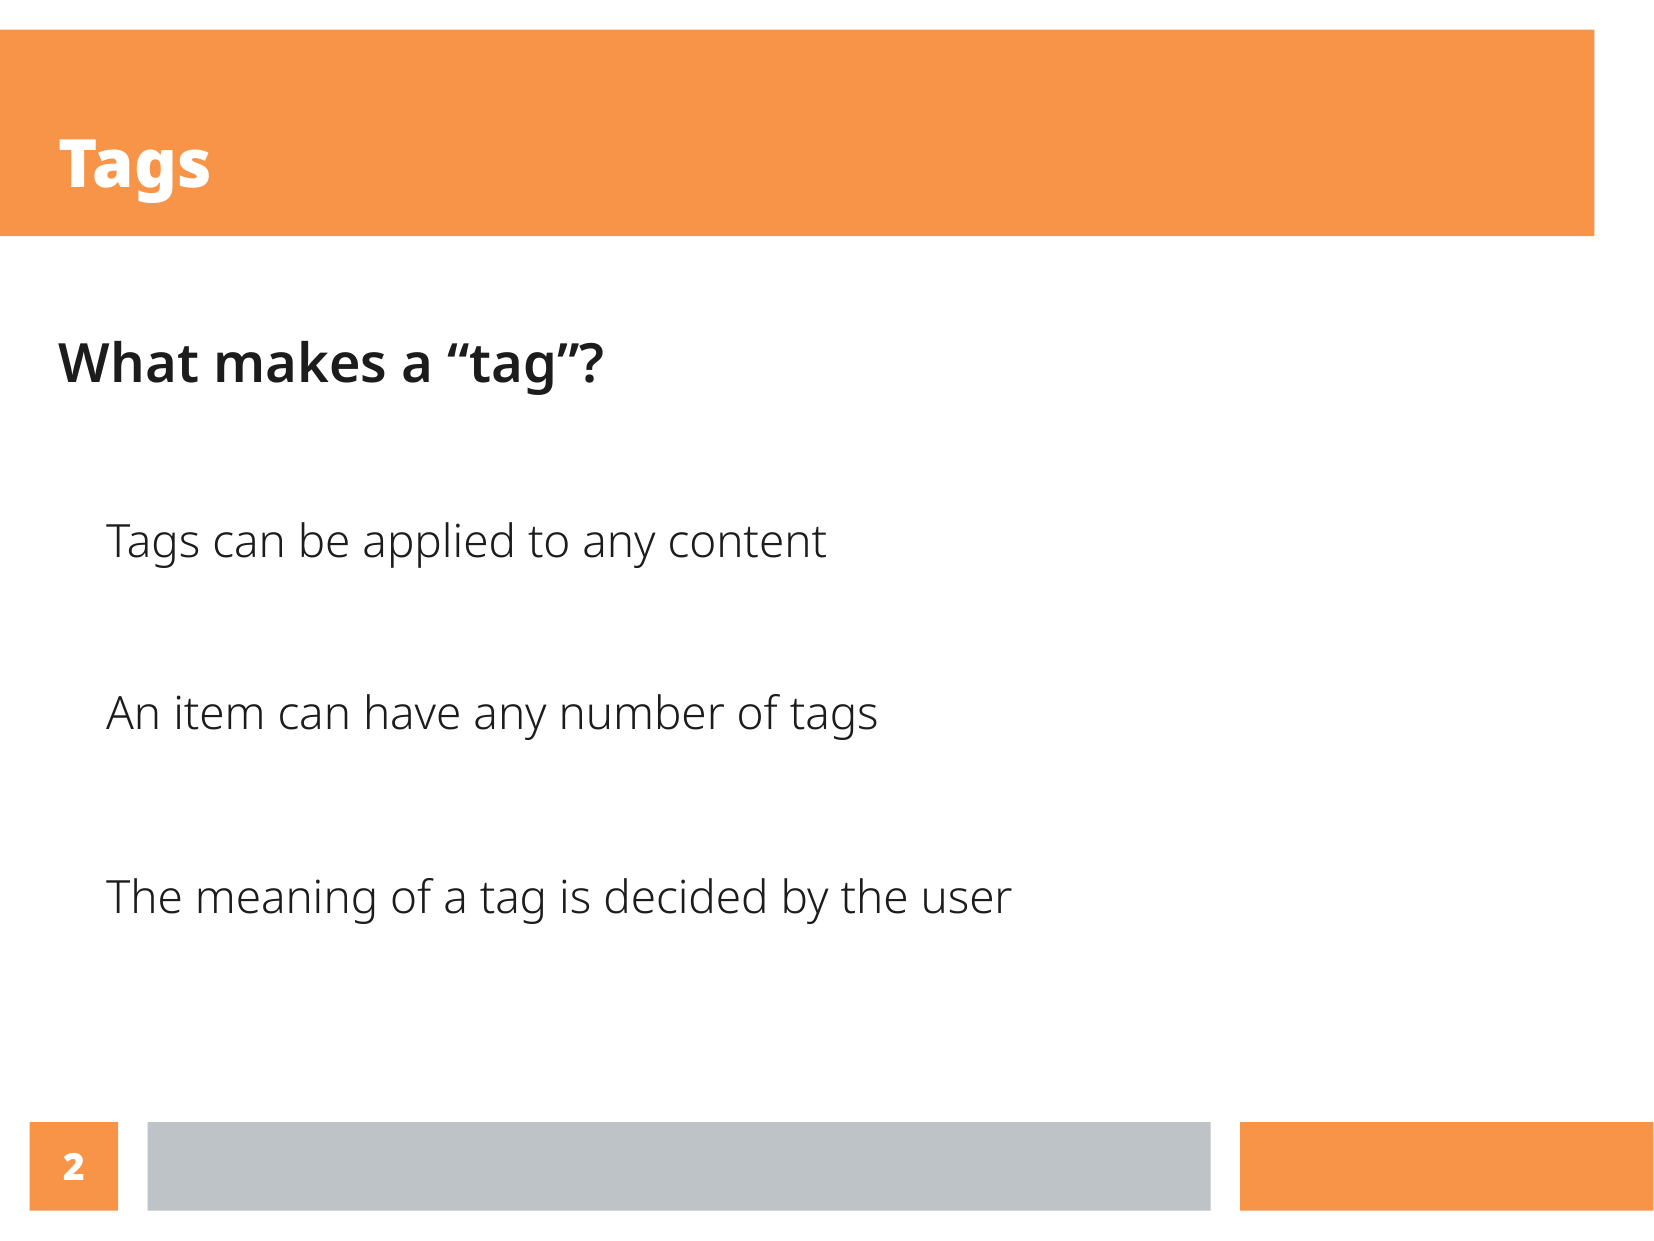

# Tags
What makes a “tag”?
Tags can be applied to any content
An item can have any number of tags
The meaning of a tag is decided by the user
2